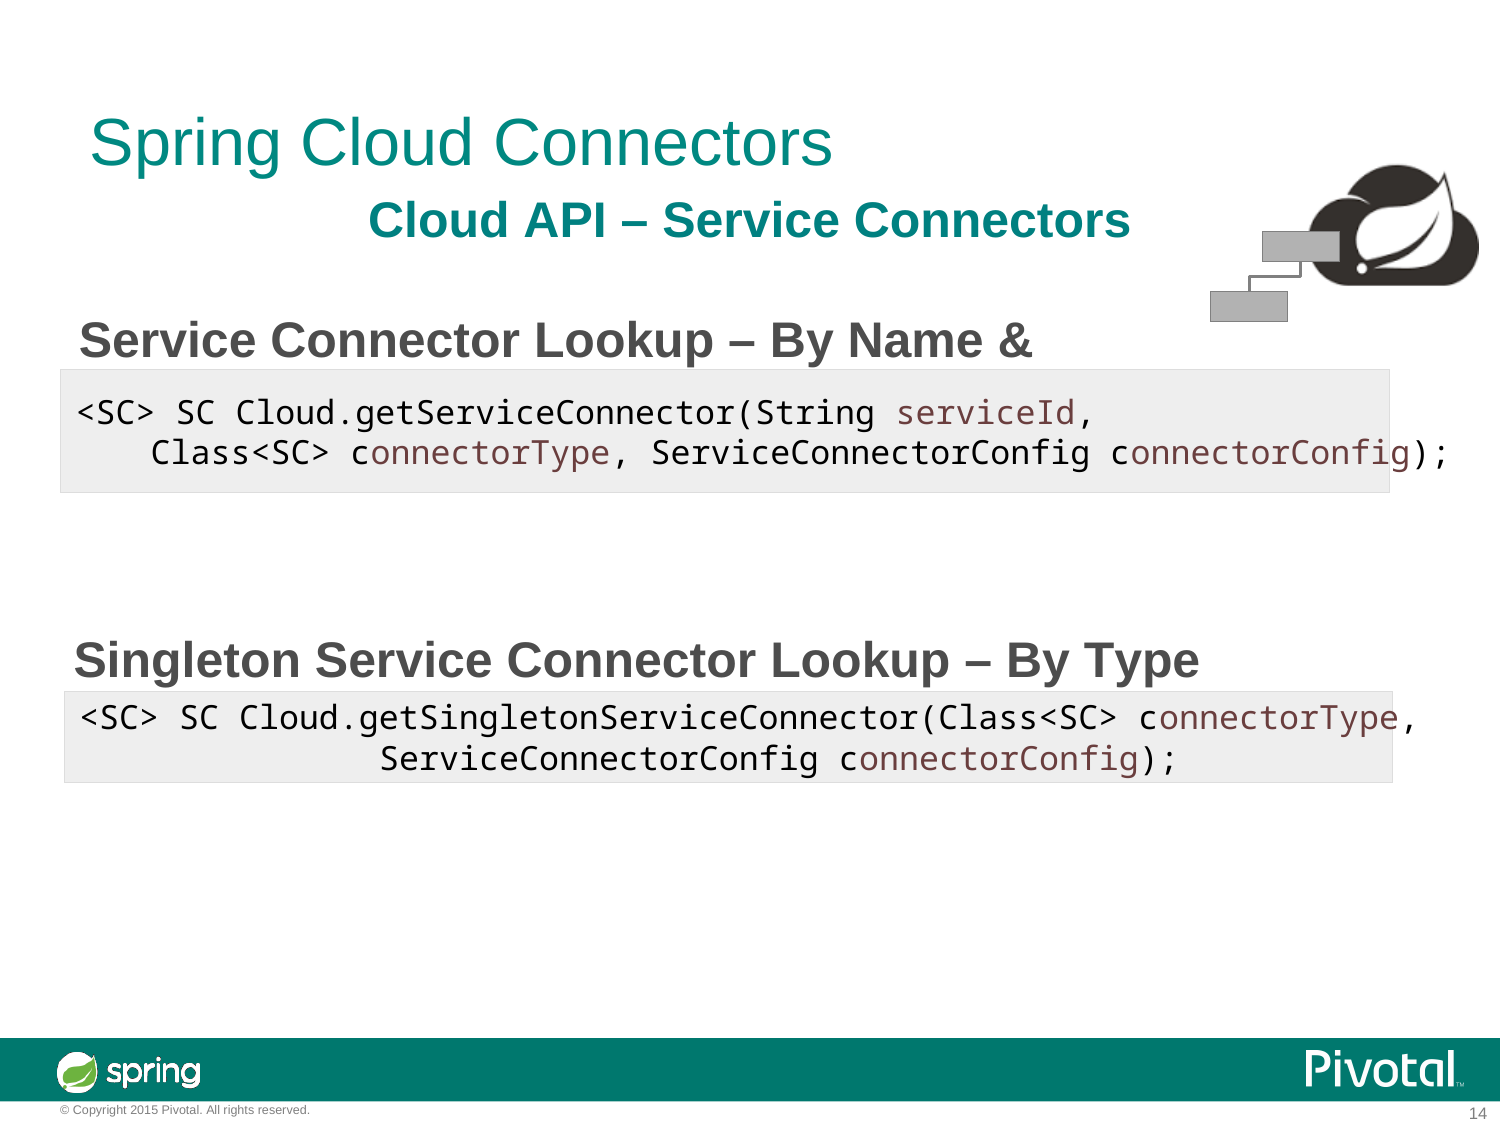

# Spring Cloud Connectors
Cloud API – Service Connectors
Service Connector Lookup – By Name & Type
<SC> SC Cloud.getServiceConnector(String serviceId,
	Class<SC> connectorType, ServiceConnectorConfig connectorConfig);
Singleton Service Connector Lookup – By Type
<SC> SC Cloud.getSingletonServiceConnector(Class<SC> connectorType,
				ServiceConnectorConfig connectorConfig);